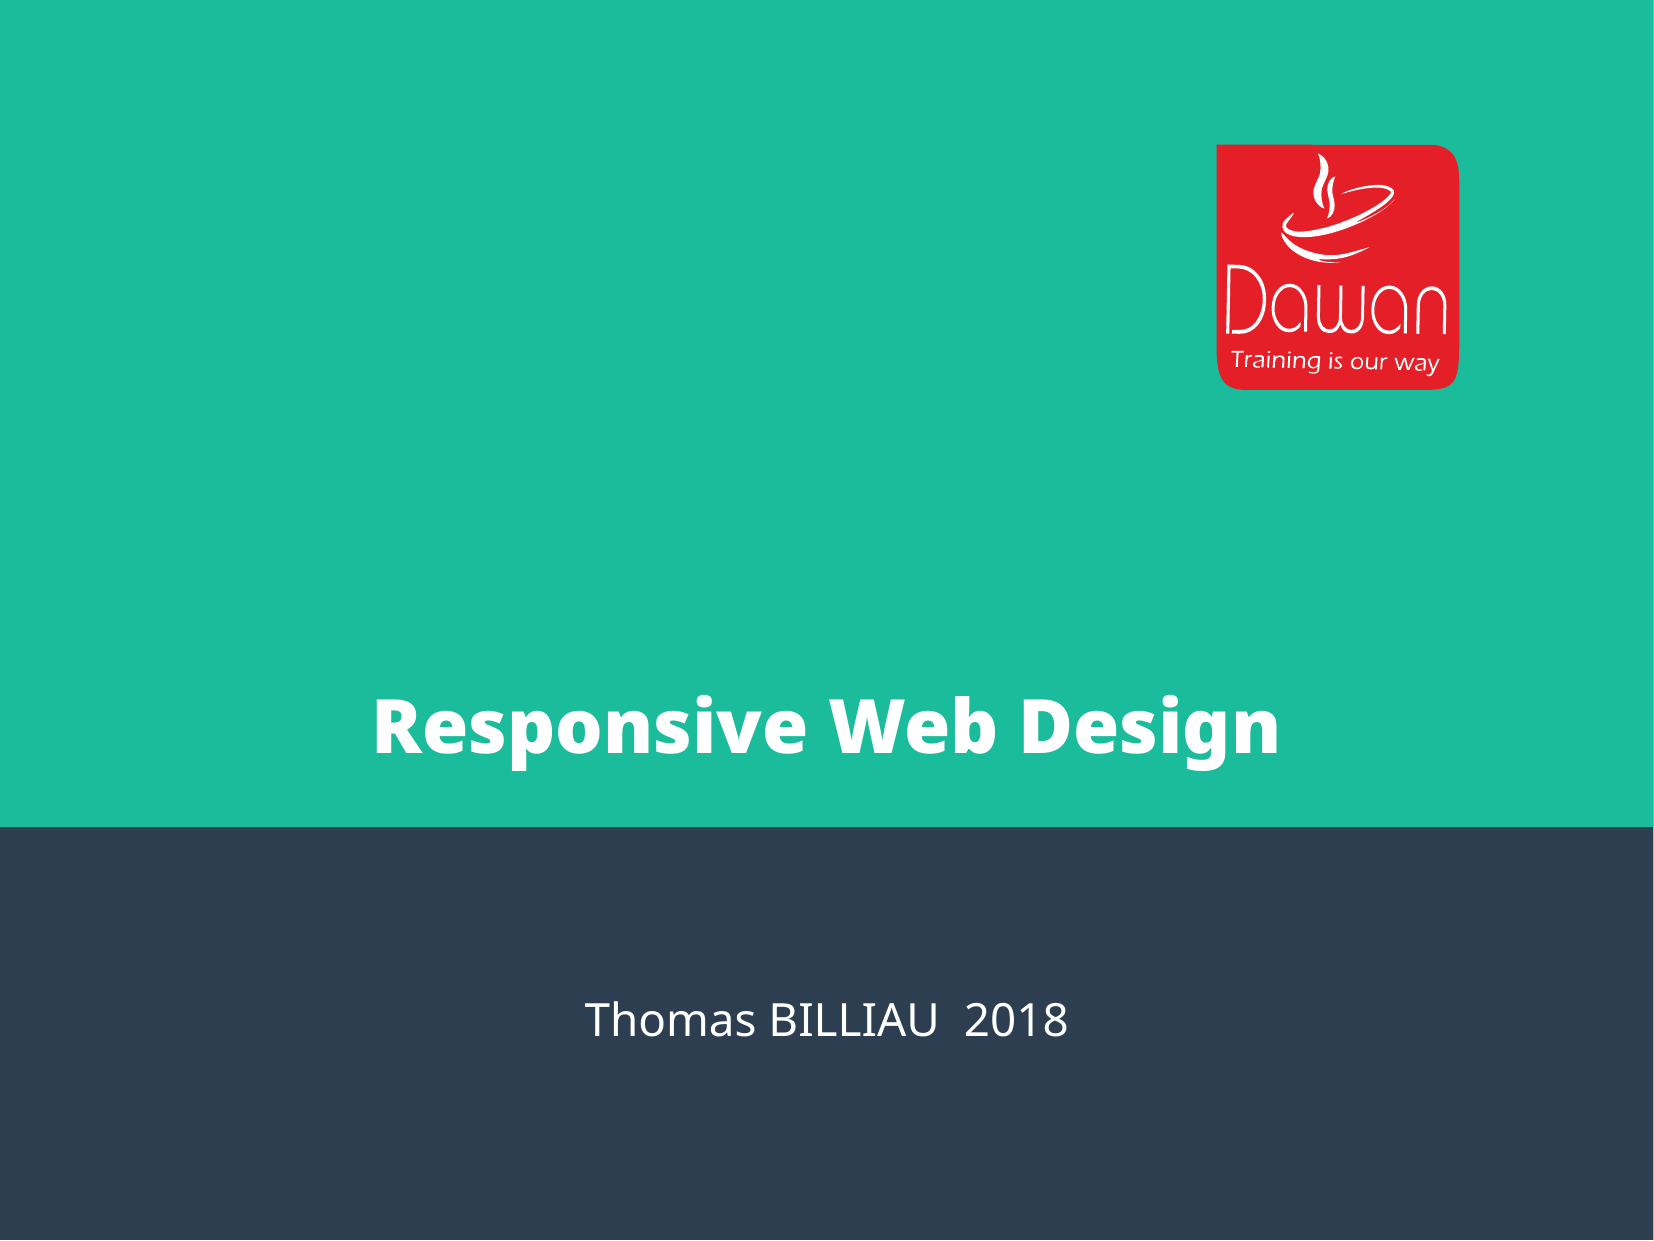

# Responsive Web Design
Thomas BILLIAU 2018